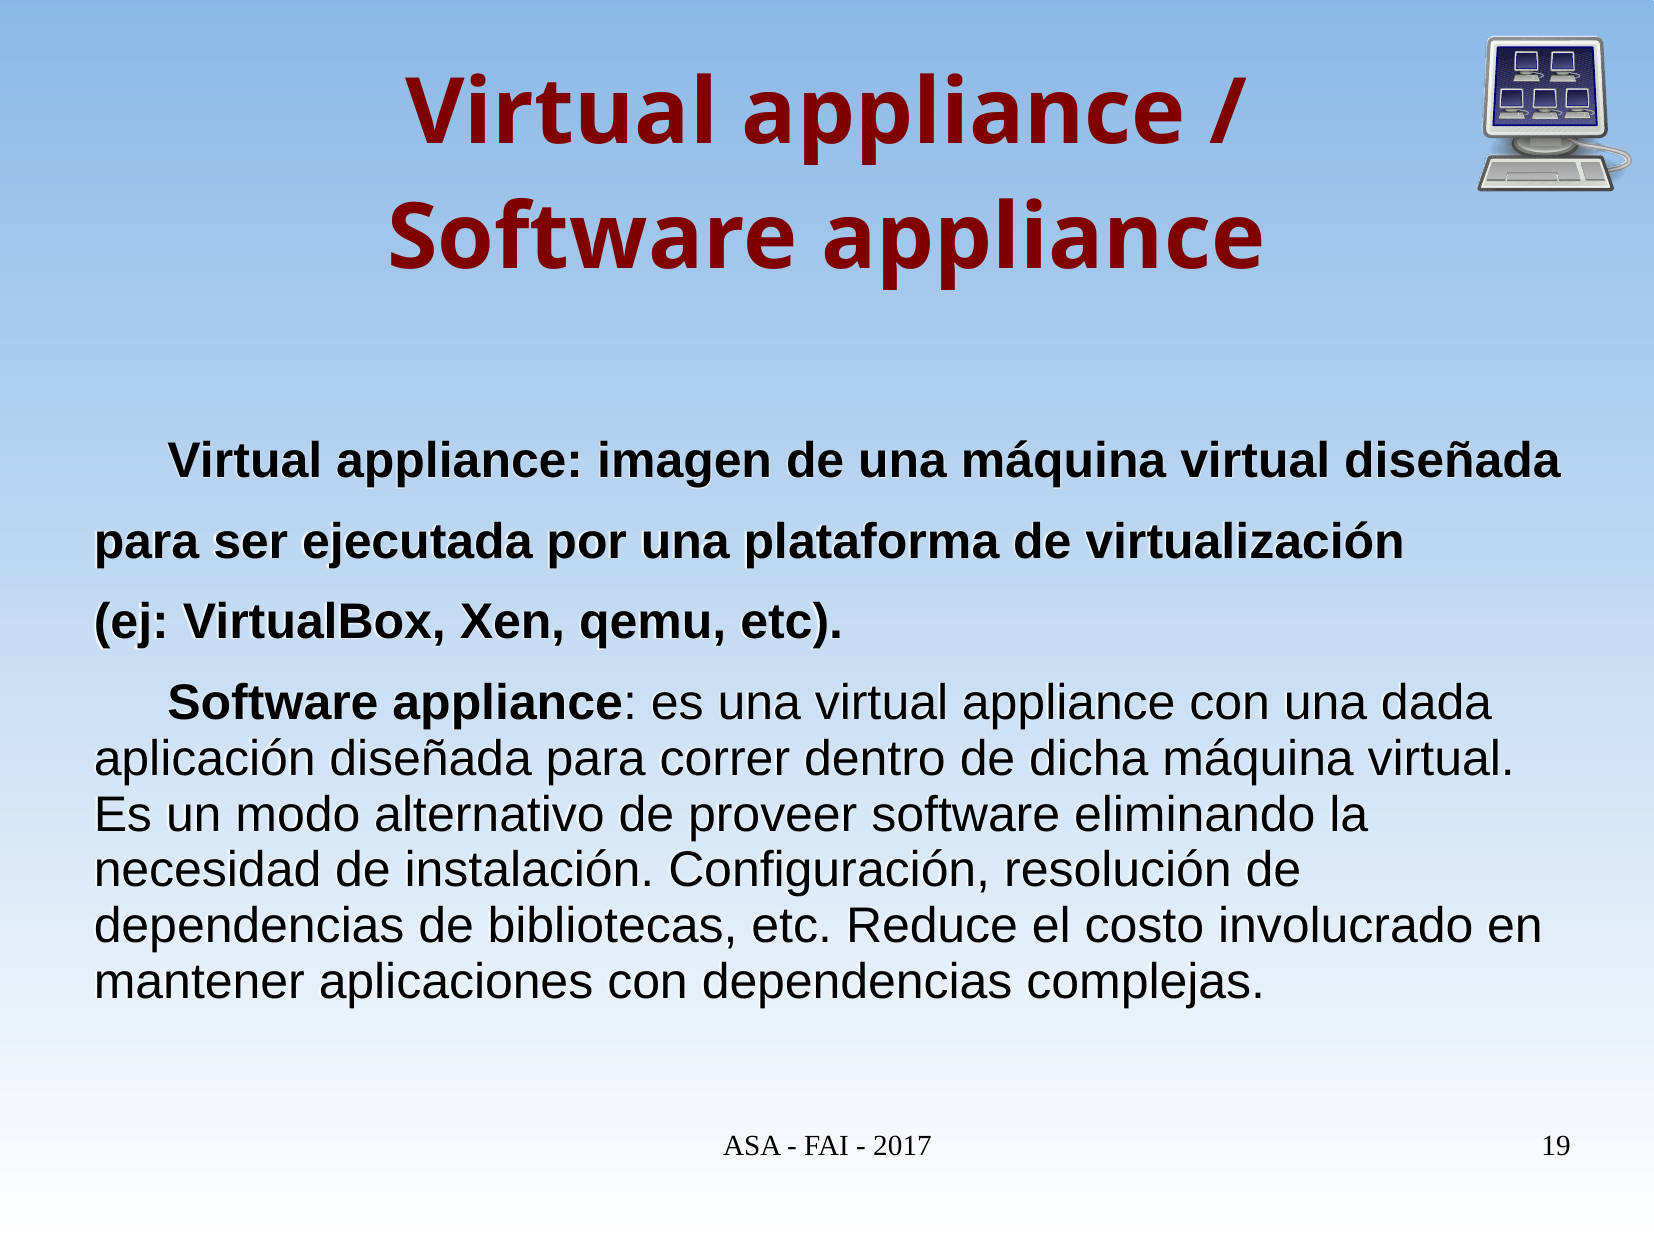

# Virtual appliance / Software appliance
	Virtual appliance: imagen de una máquina virtual diseñada
para ser ejecutada por una plataforma de virtualización
(ej: VirtualBox, Xen, qemu, etc).
	Software appliance: es una virtual appliance con una dada aplicación diseñada para correr dentro de dicha máquina virtual.
Es un modo alternativo de proveer software eliminando la
necesidad de instalación. Configuración, resolución de
dependencias de bibliotecas, etc. Reduce el costo involucrado en mantener aplicaciones con dependencias complejas.
ASA - FAI - 2017
19